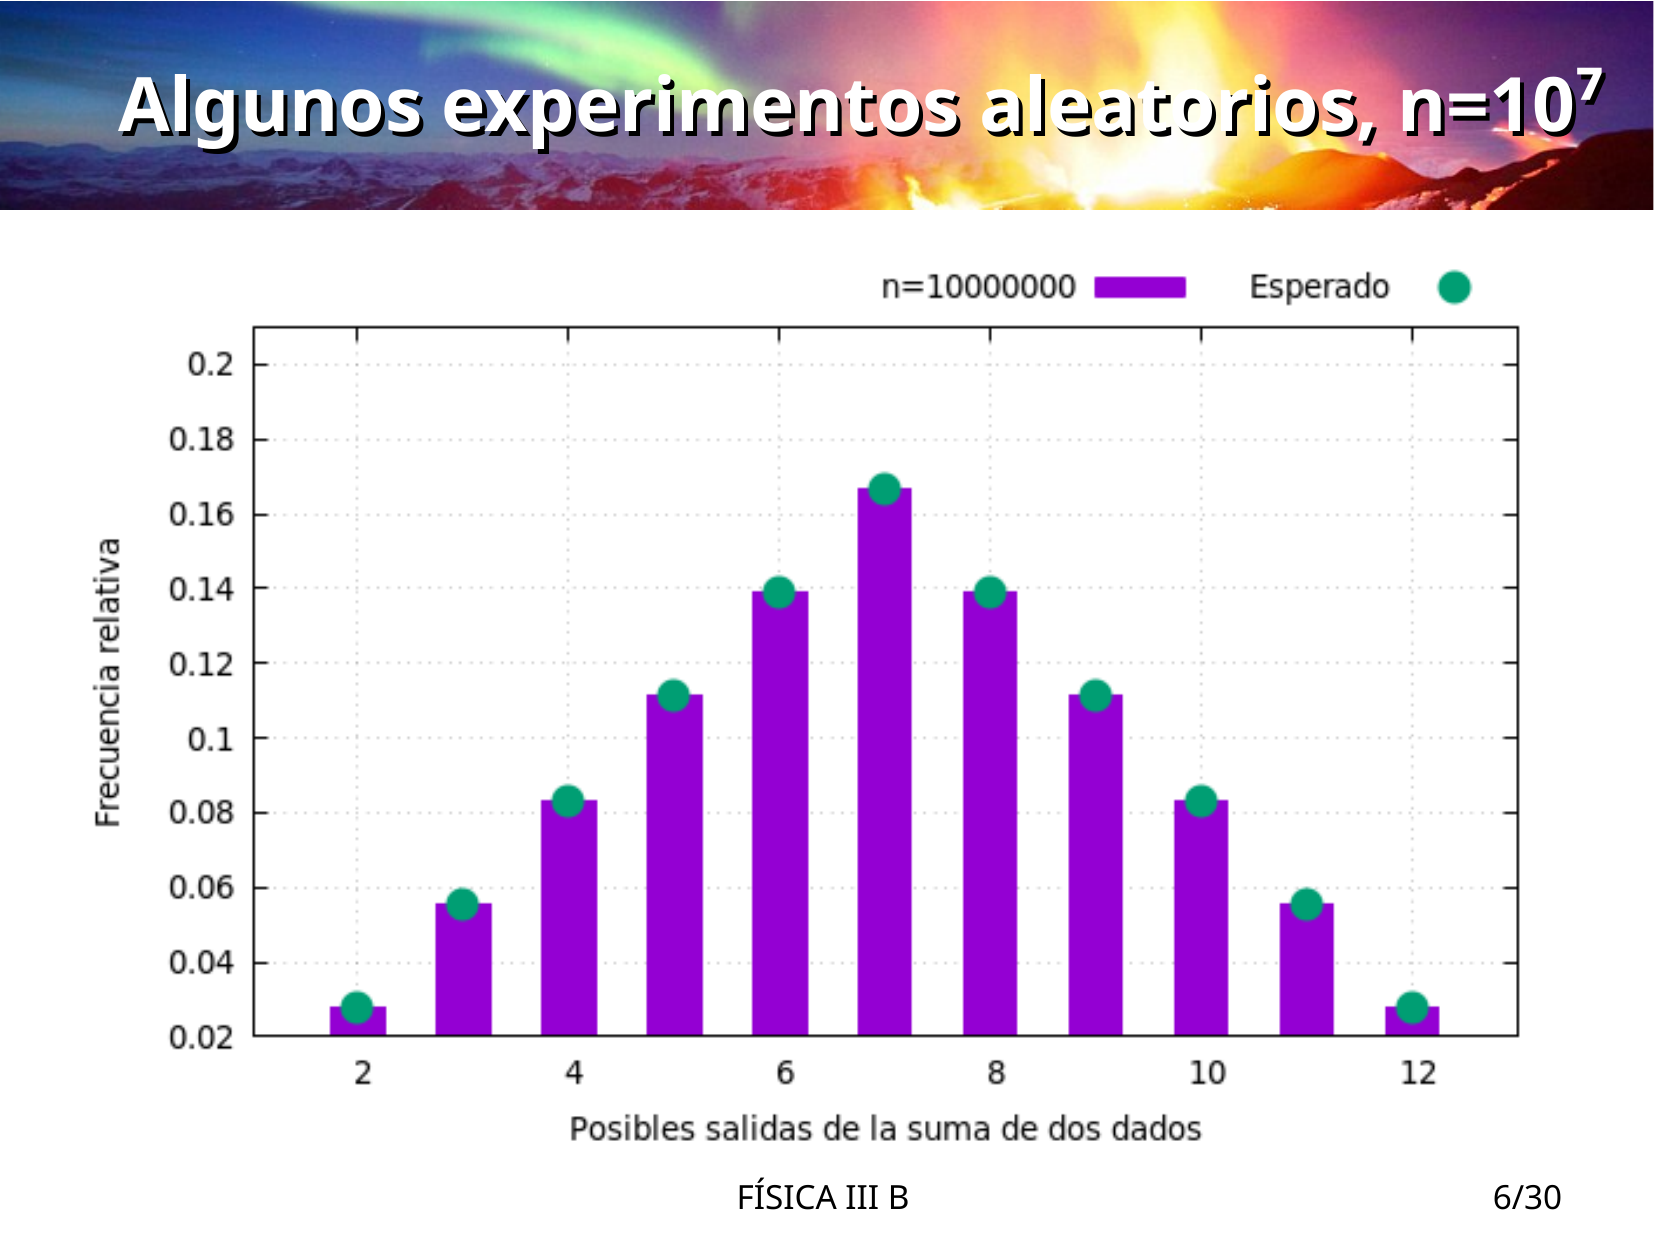

# Algunos experimentos aleatorios, n=10⁷
FÍSICA III B
6